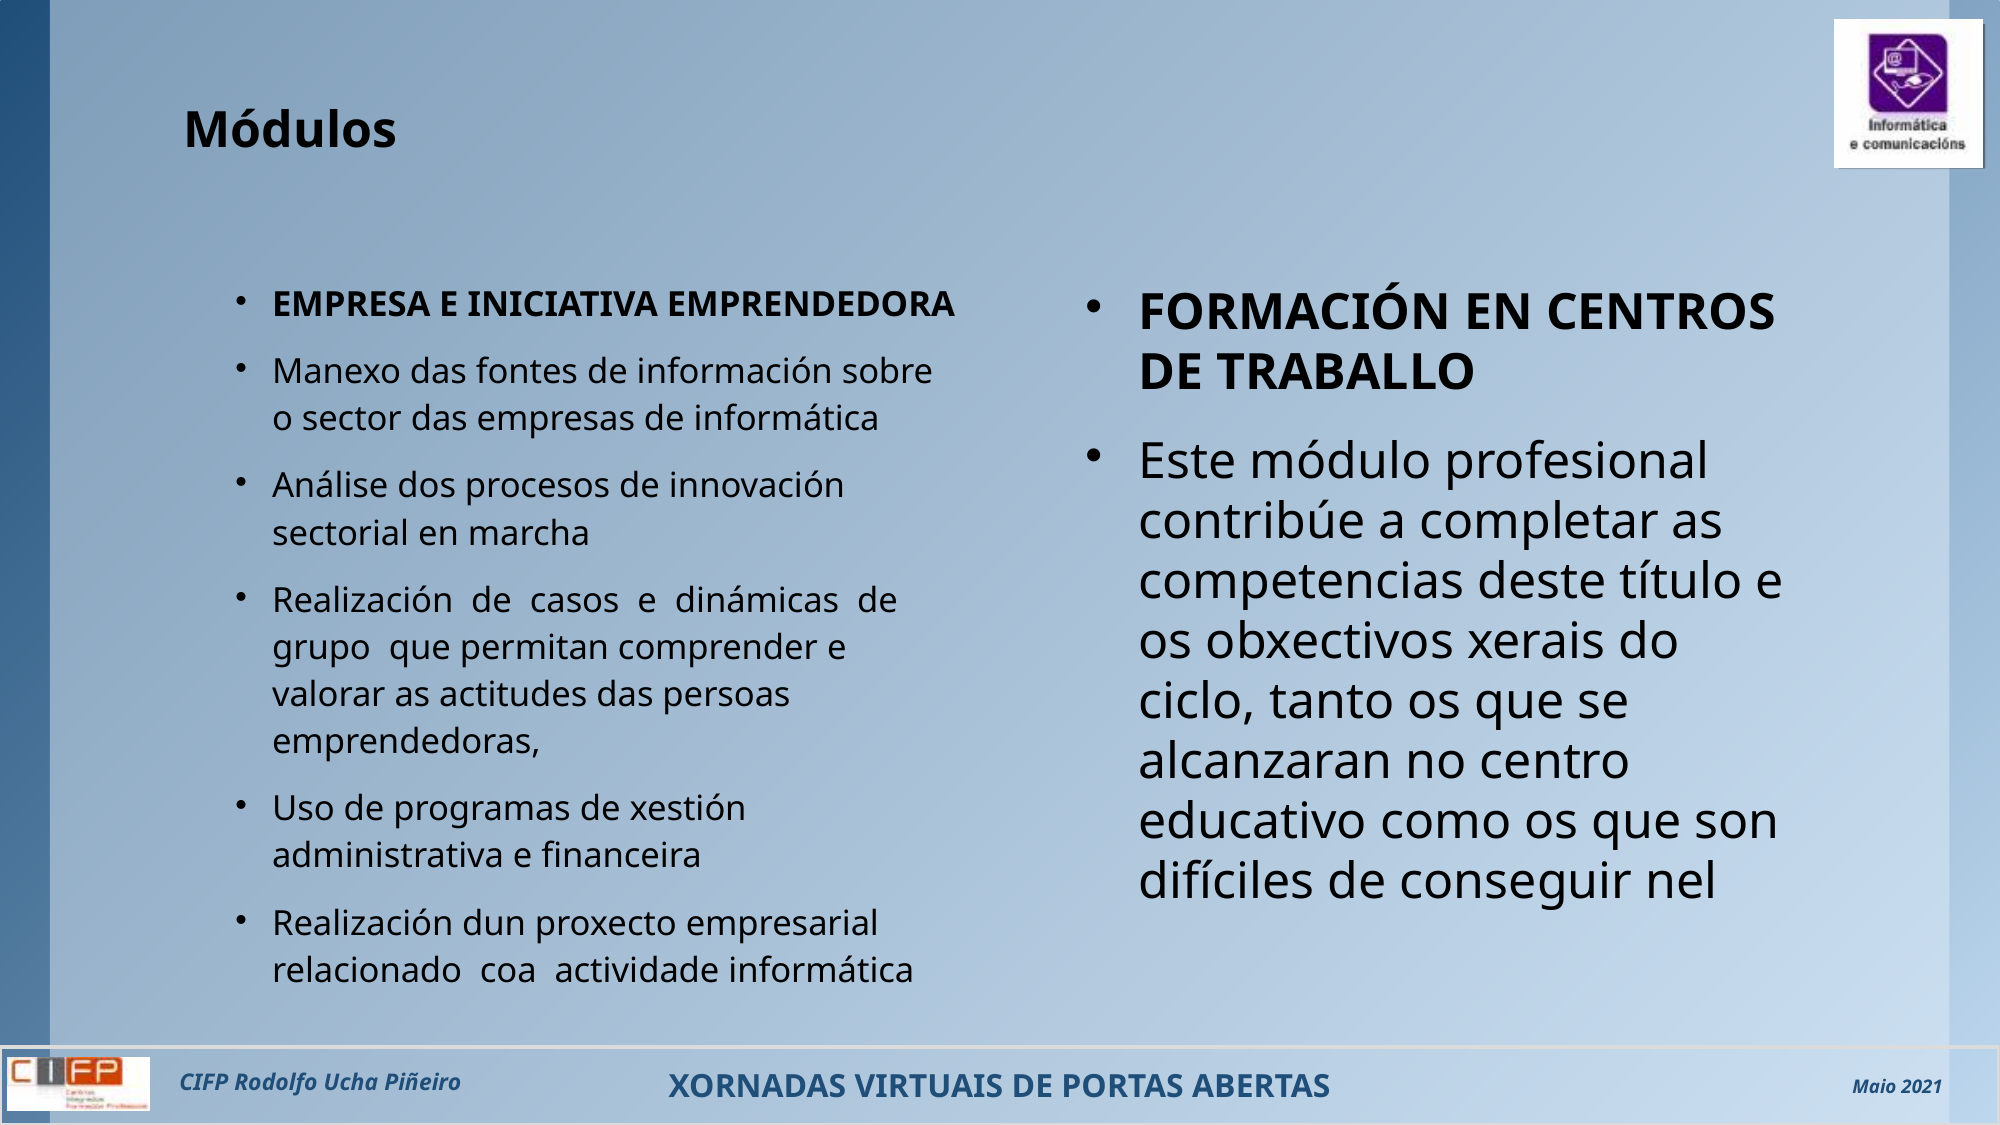

Módulos
EMPRESA E INICIATIVA EMPRENDEDORA
Manexo das fontes de información sobre o sector das empresas de informática
Análise dos procesos de innovación sectorial en marcha
Realización de casos e dinámicas de grupo que permitan comprender e valorar as actitudes das persoas emprendedoras,
Uso de programas de xestión administrativa e financeira
Realización dun proxecto empresarial relacionado coa actividade informática
FORMACIÓN EN CENTROS DE TRABALLO
Este módulo profesional contribúe a completar as competencias deste título e os obxectivos xerais do ciclo, tanto os que se alcanzaran no centro educativo como os que son difíciles de conseguir nel
CIFP Rodolfo Ucha Piñeiro
Maio 2021
XORNADAS VIRTUAIS DE PORTAS ABERTAS